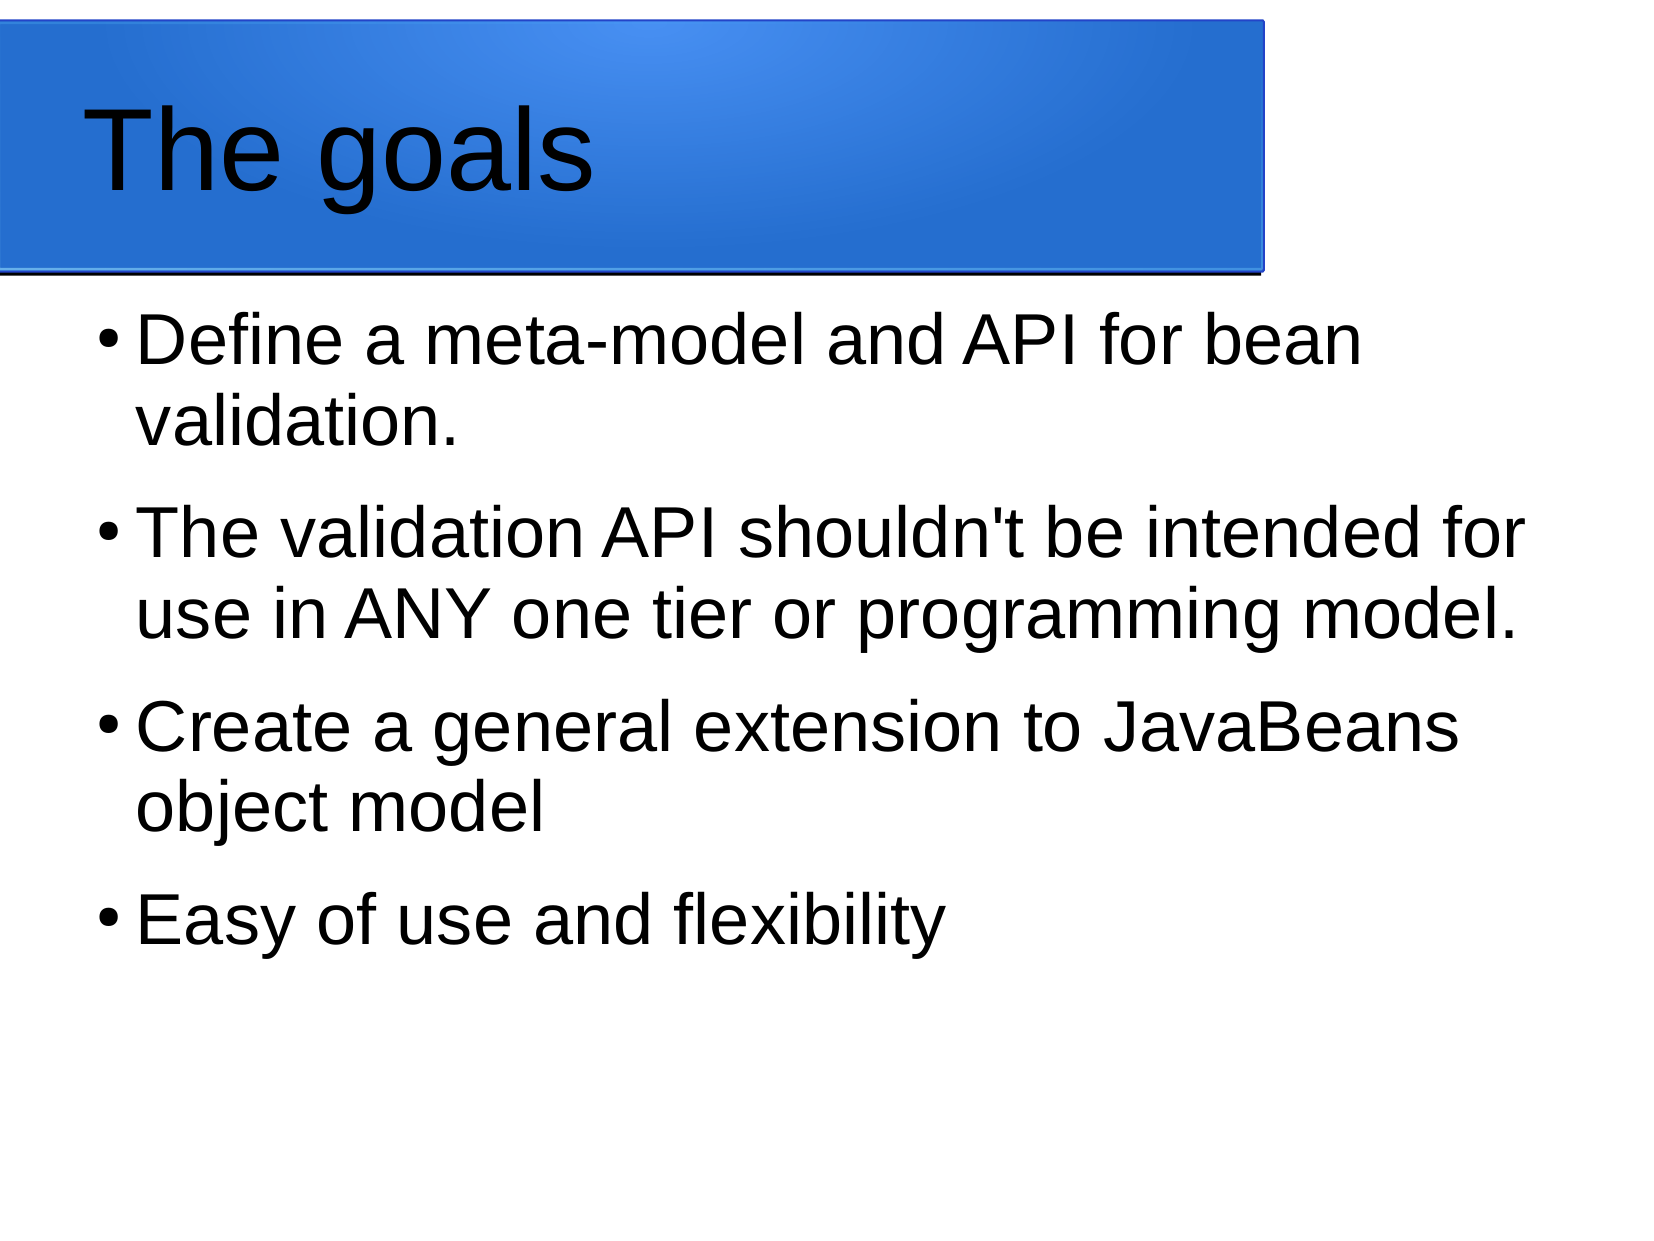

# The goals
Define a meta-model and API for bean validation.
The validation API shouldn't be intended for use in ANY one tier or programming model.
Create a general extension to JavaBeans object model
Easy of use and flexibility